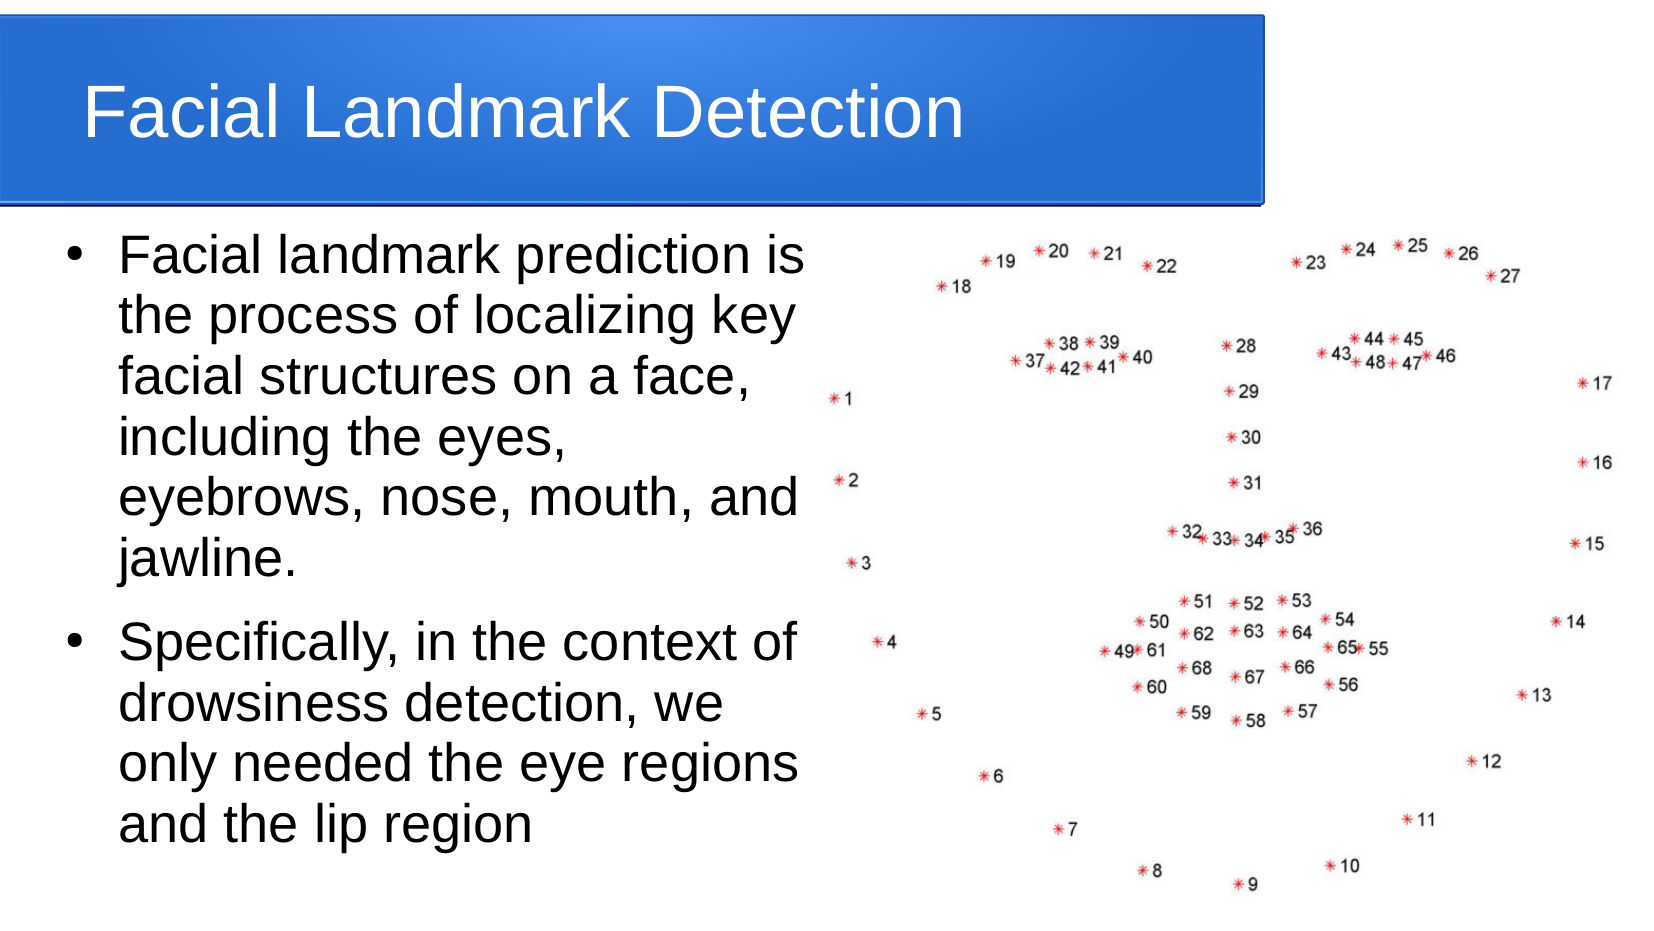

# Facial Landmark Detection
Facial landmark prediction is the process of localizing key facial structures on a face, including the eyes, eyebrows, nose, mouth, and jawline.
Specifically, in the context of drowsiness detection, we only needed the eye regions and the lip region